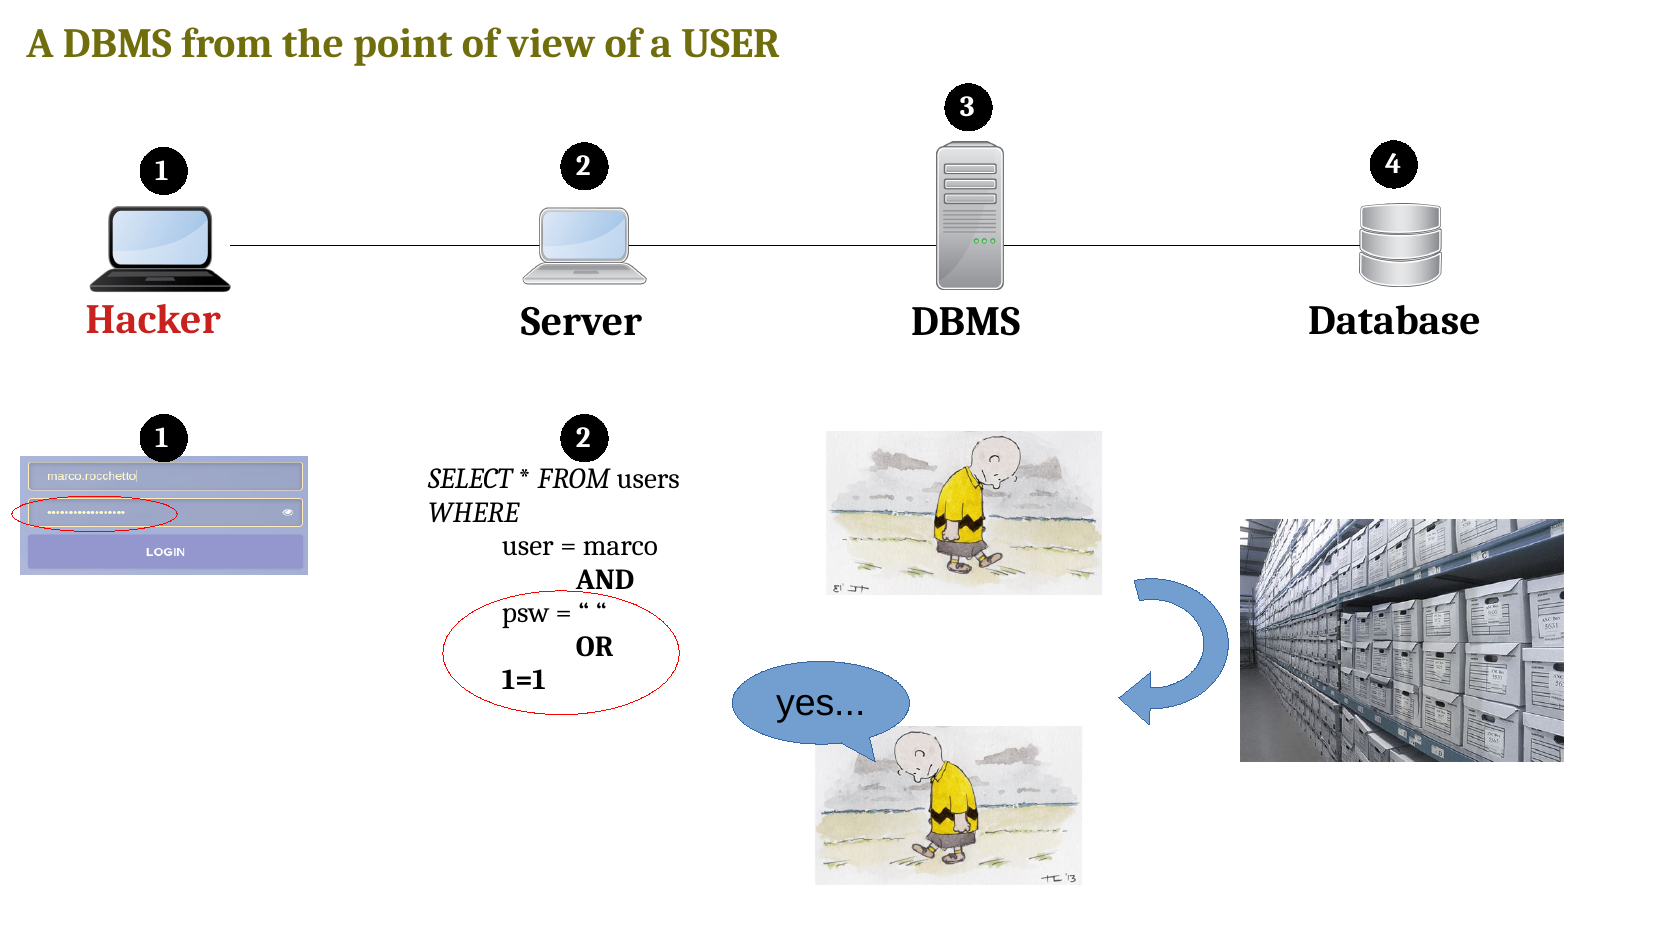

A DBMS from the point of view of a USER
3
4
2
1
Hacker
Database
Server
DBMS
1
2
SELECT * FROM users
WHERE
	user = marco
		AND
	psw = “ “
		OR
	1=1
yes...